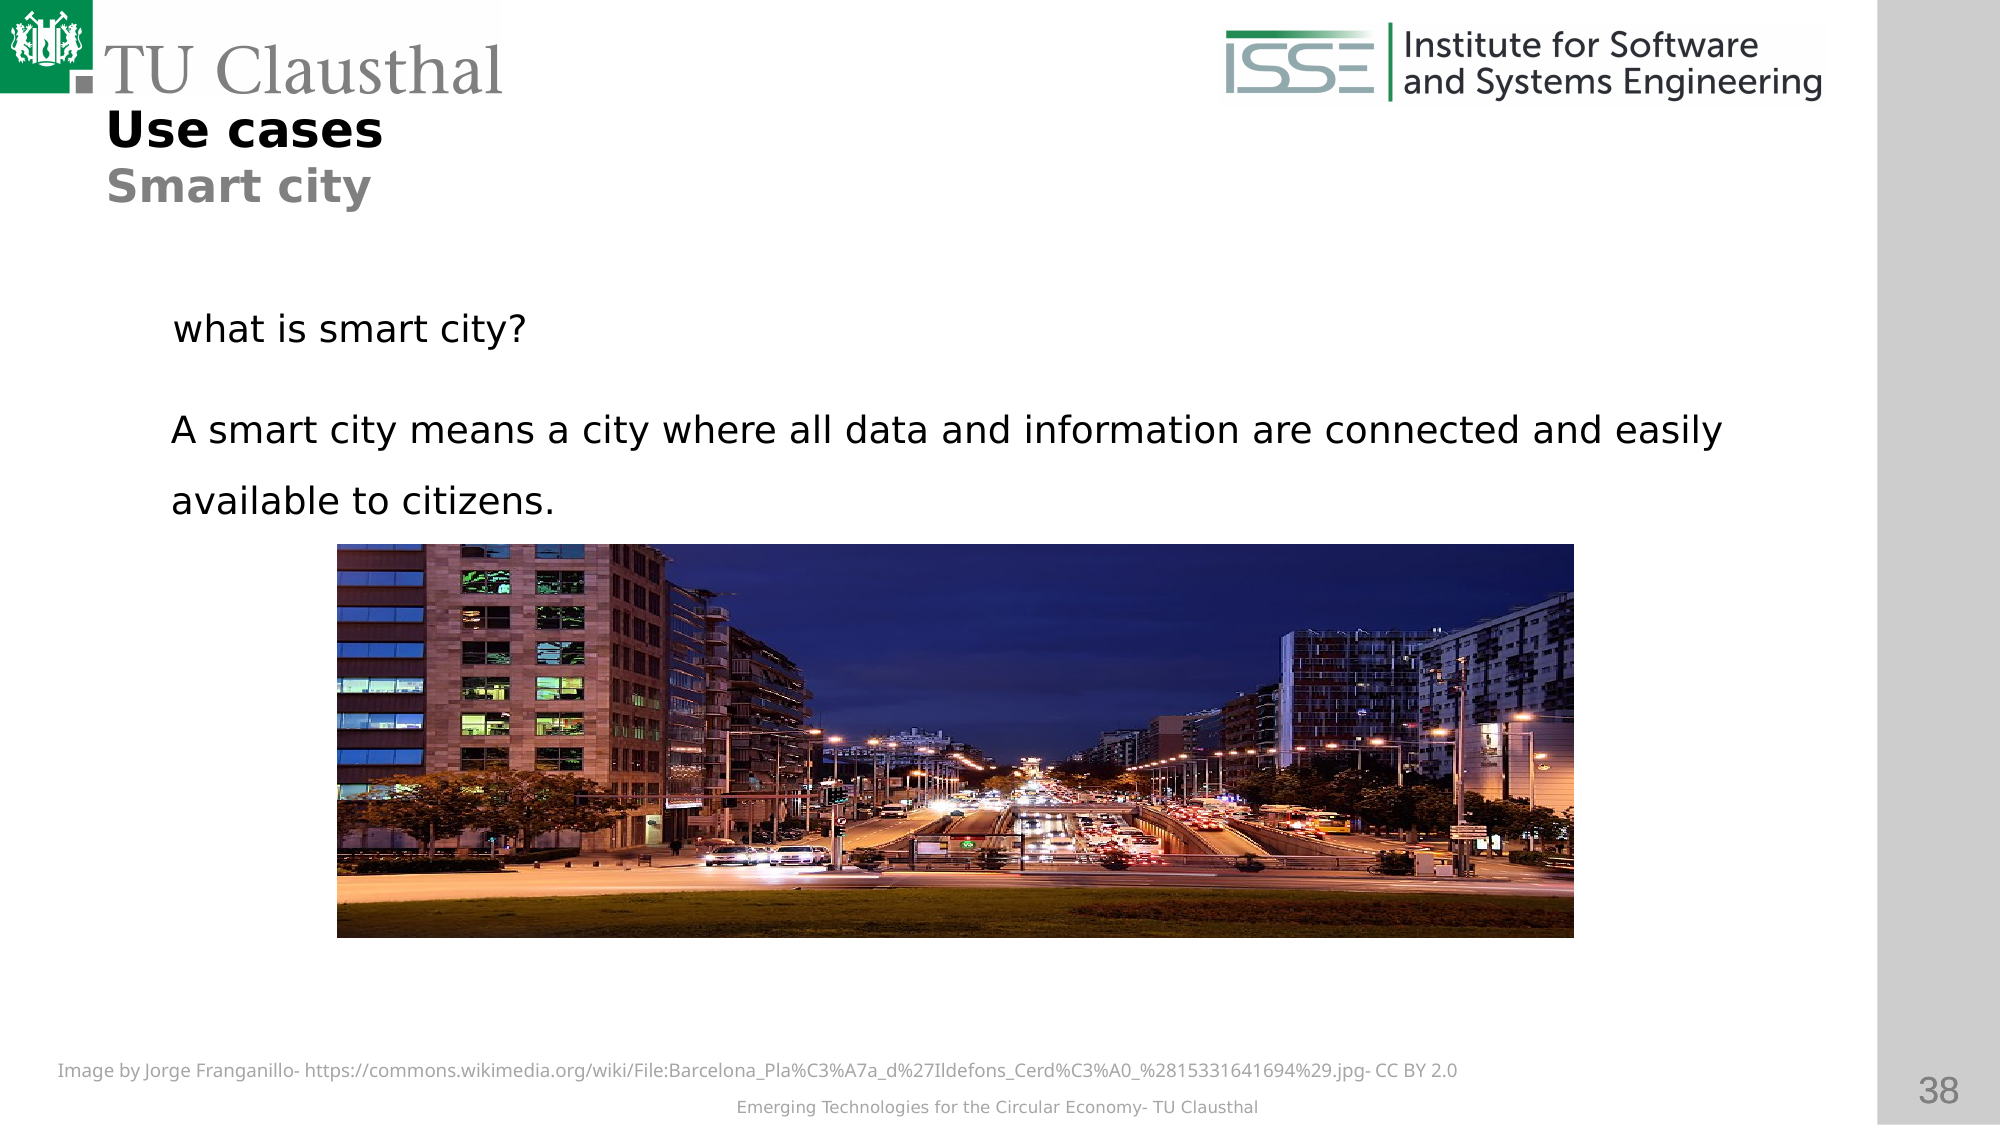

# Use cases Smart city
what is smart city?
A smart city means a city where all data and information are connected and easily available to citizens.
Image by Jorge Franganillo- https://commons.wikimedia.org/wiki/File:Barcelona_Pla%C3%A7a_d%27Ildefons_Cerd%C3%A0_%2815331641694%29.jpg- CC BY 2.0